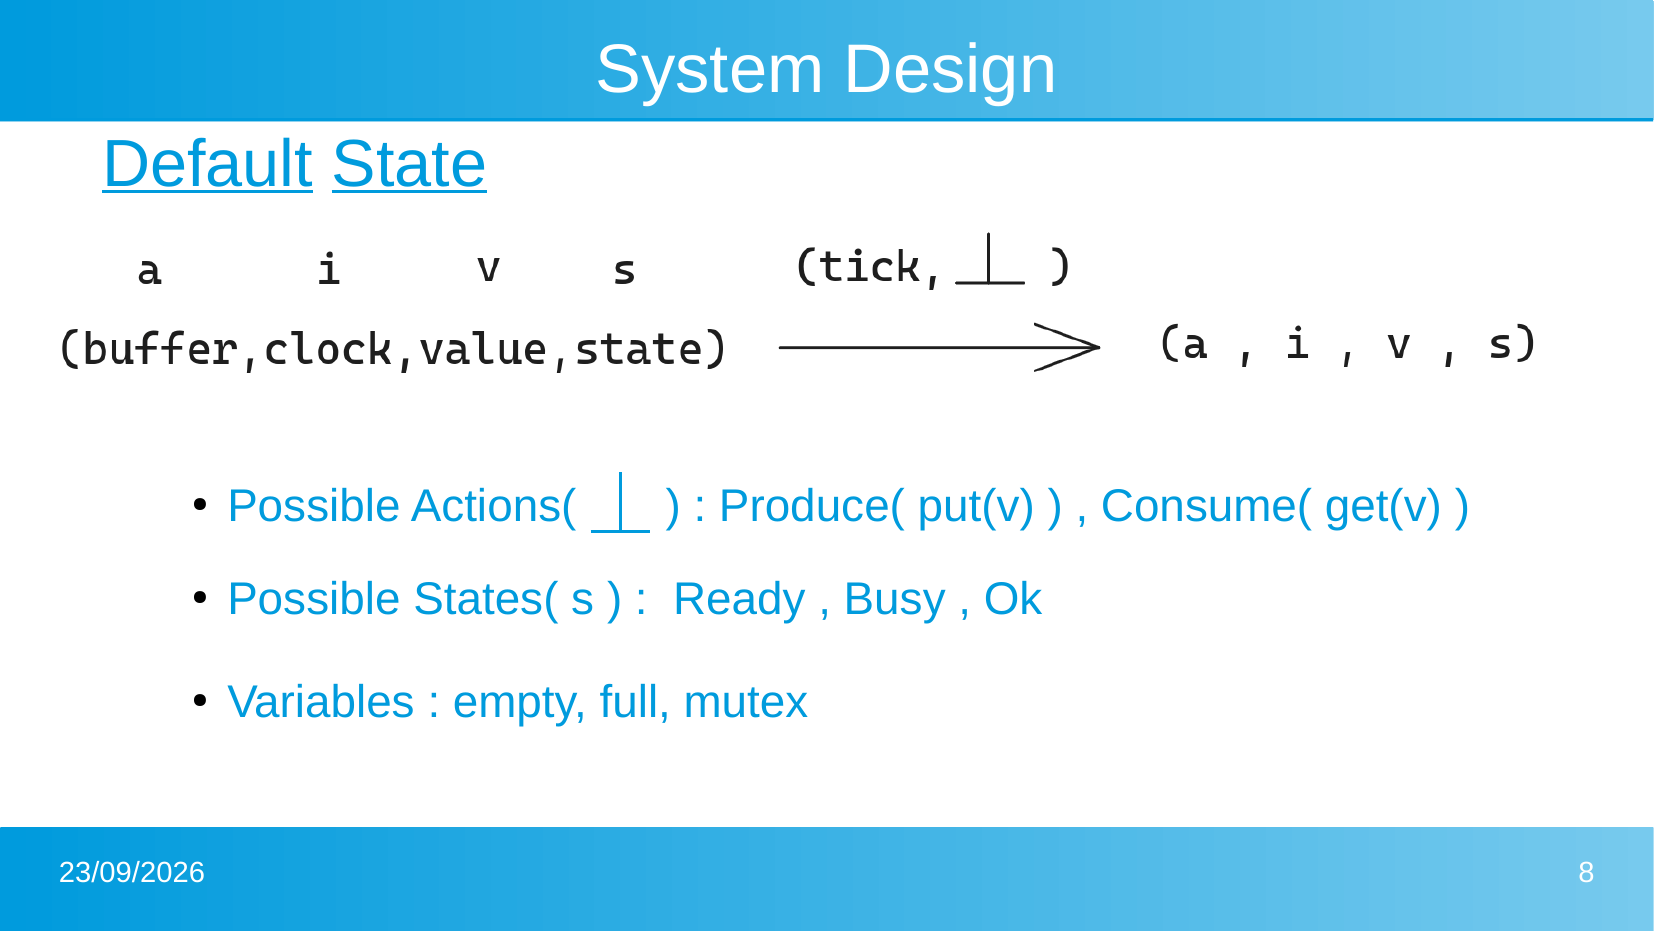

# System Design
Default State
Possible Actions( ) : Produce( put(v) ) , Consume( get(v) )
Possible States( s ) : Ready , Busy , Ok
Variables : empty, full, mutex
8